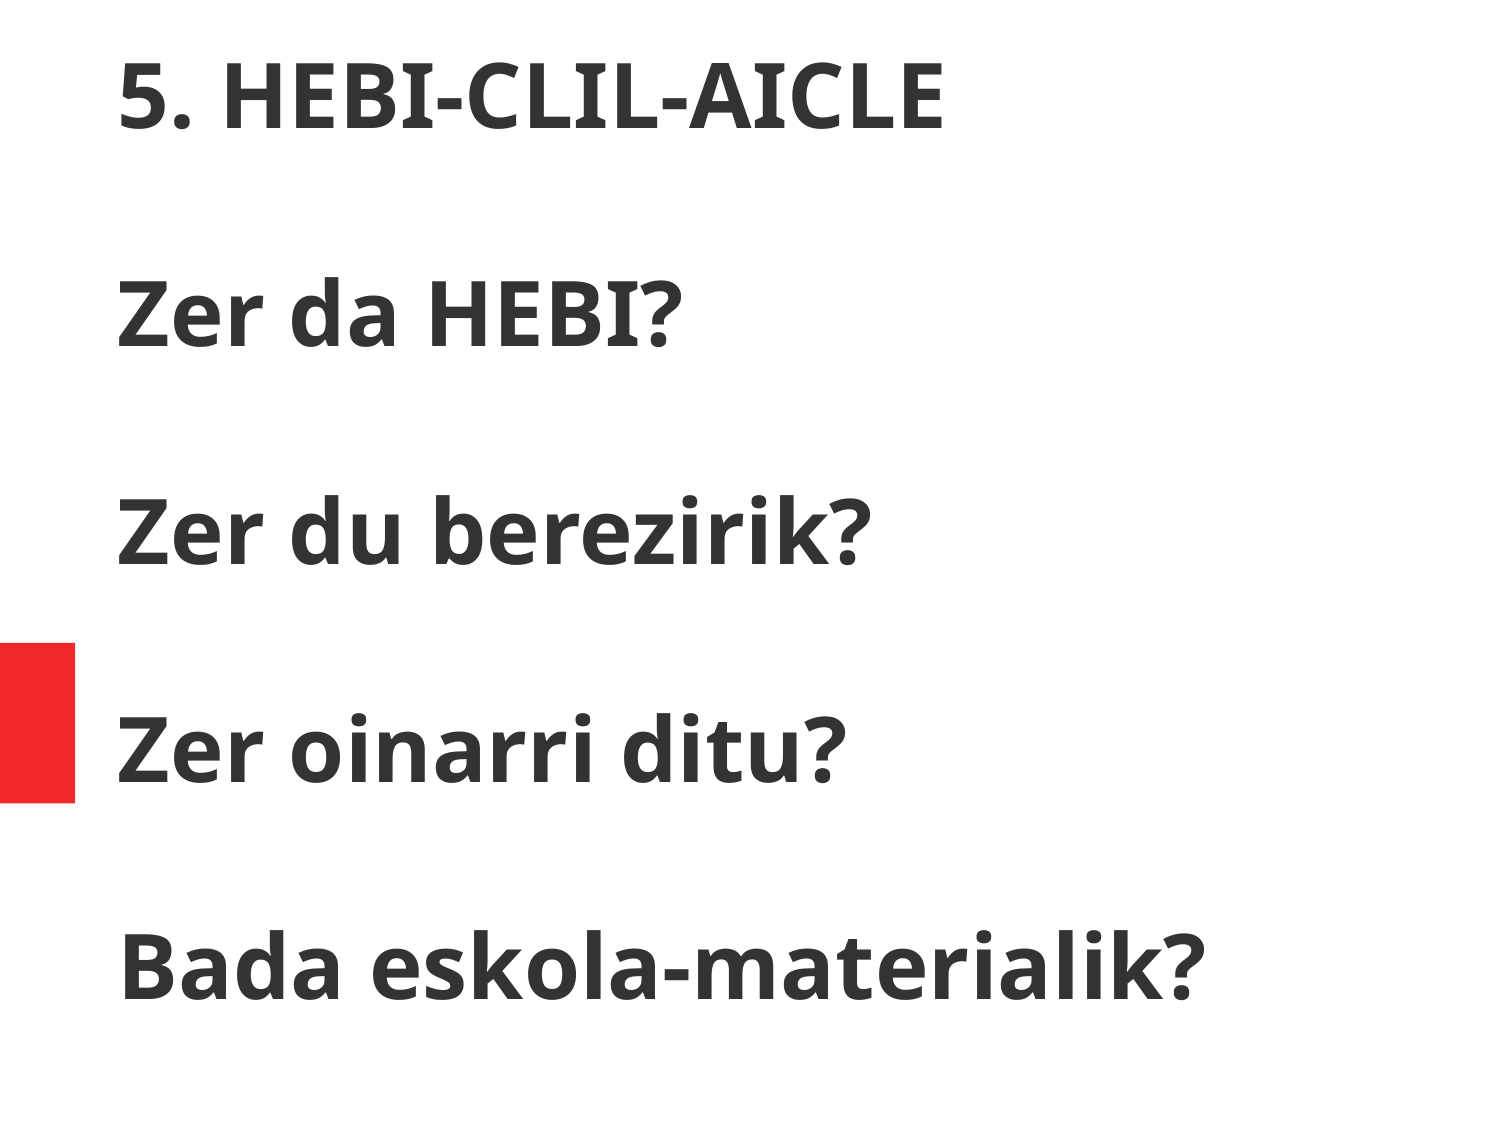

# 5. HEBI-CLIL-AICLE
Zer da HEBI?
Zer du berezirik?
Zer oinarri ditu?
Bada eskola-materialik?